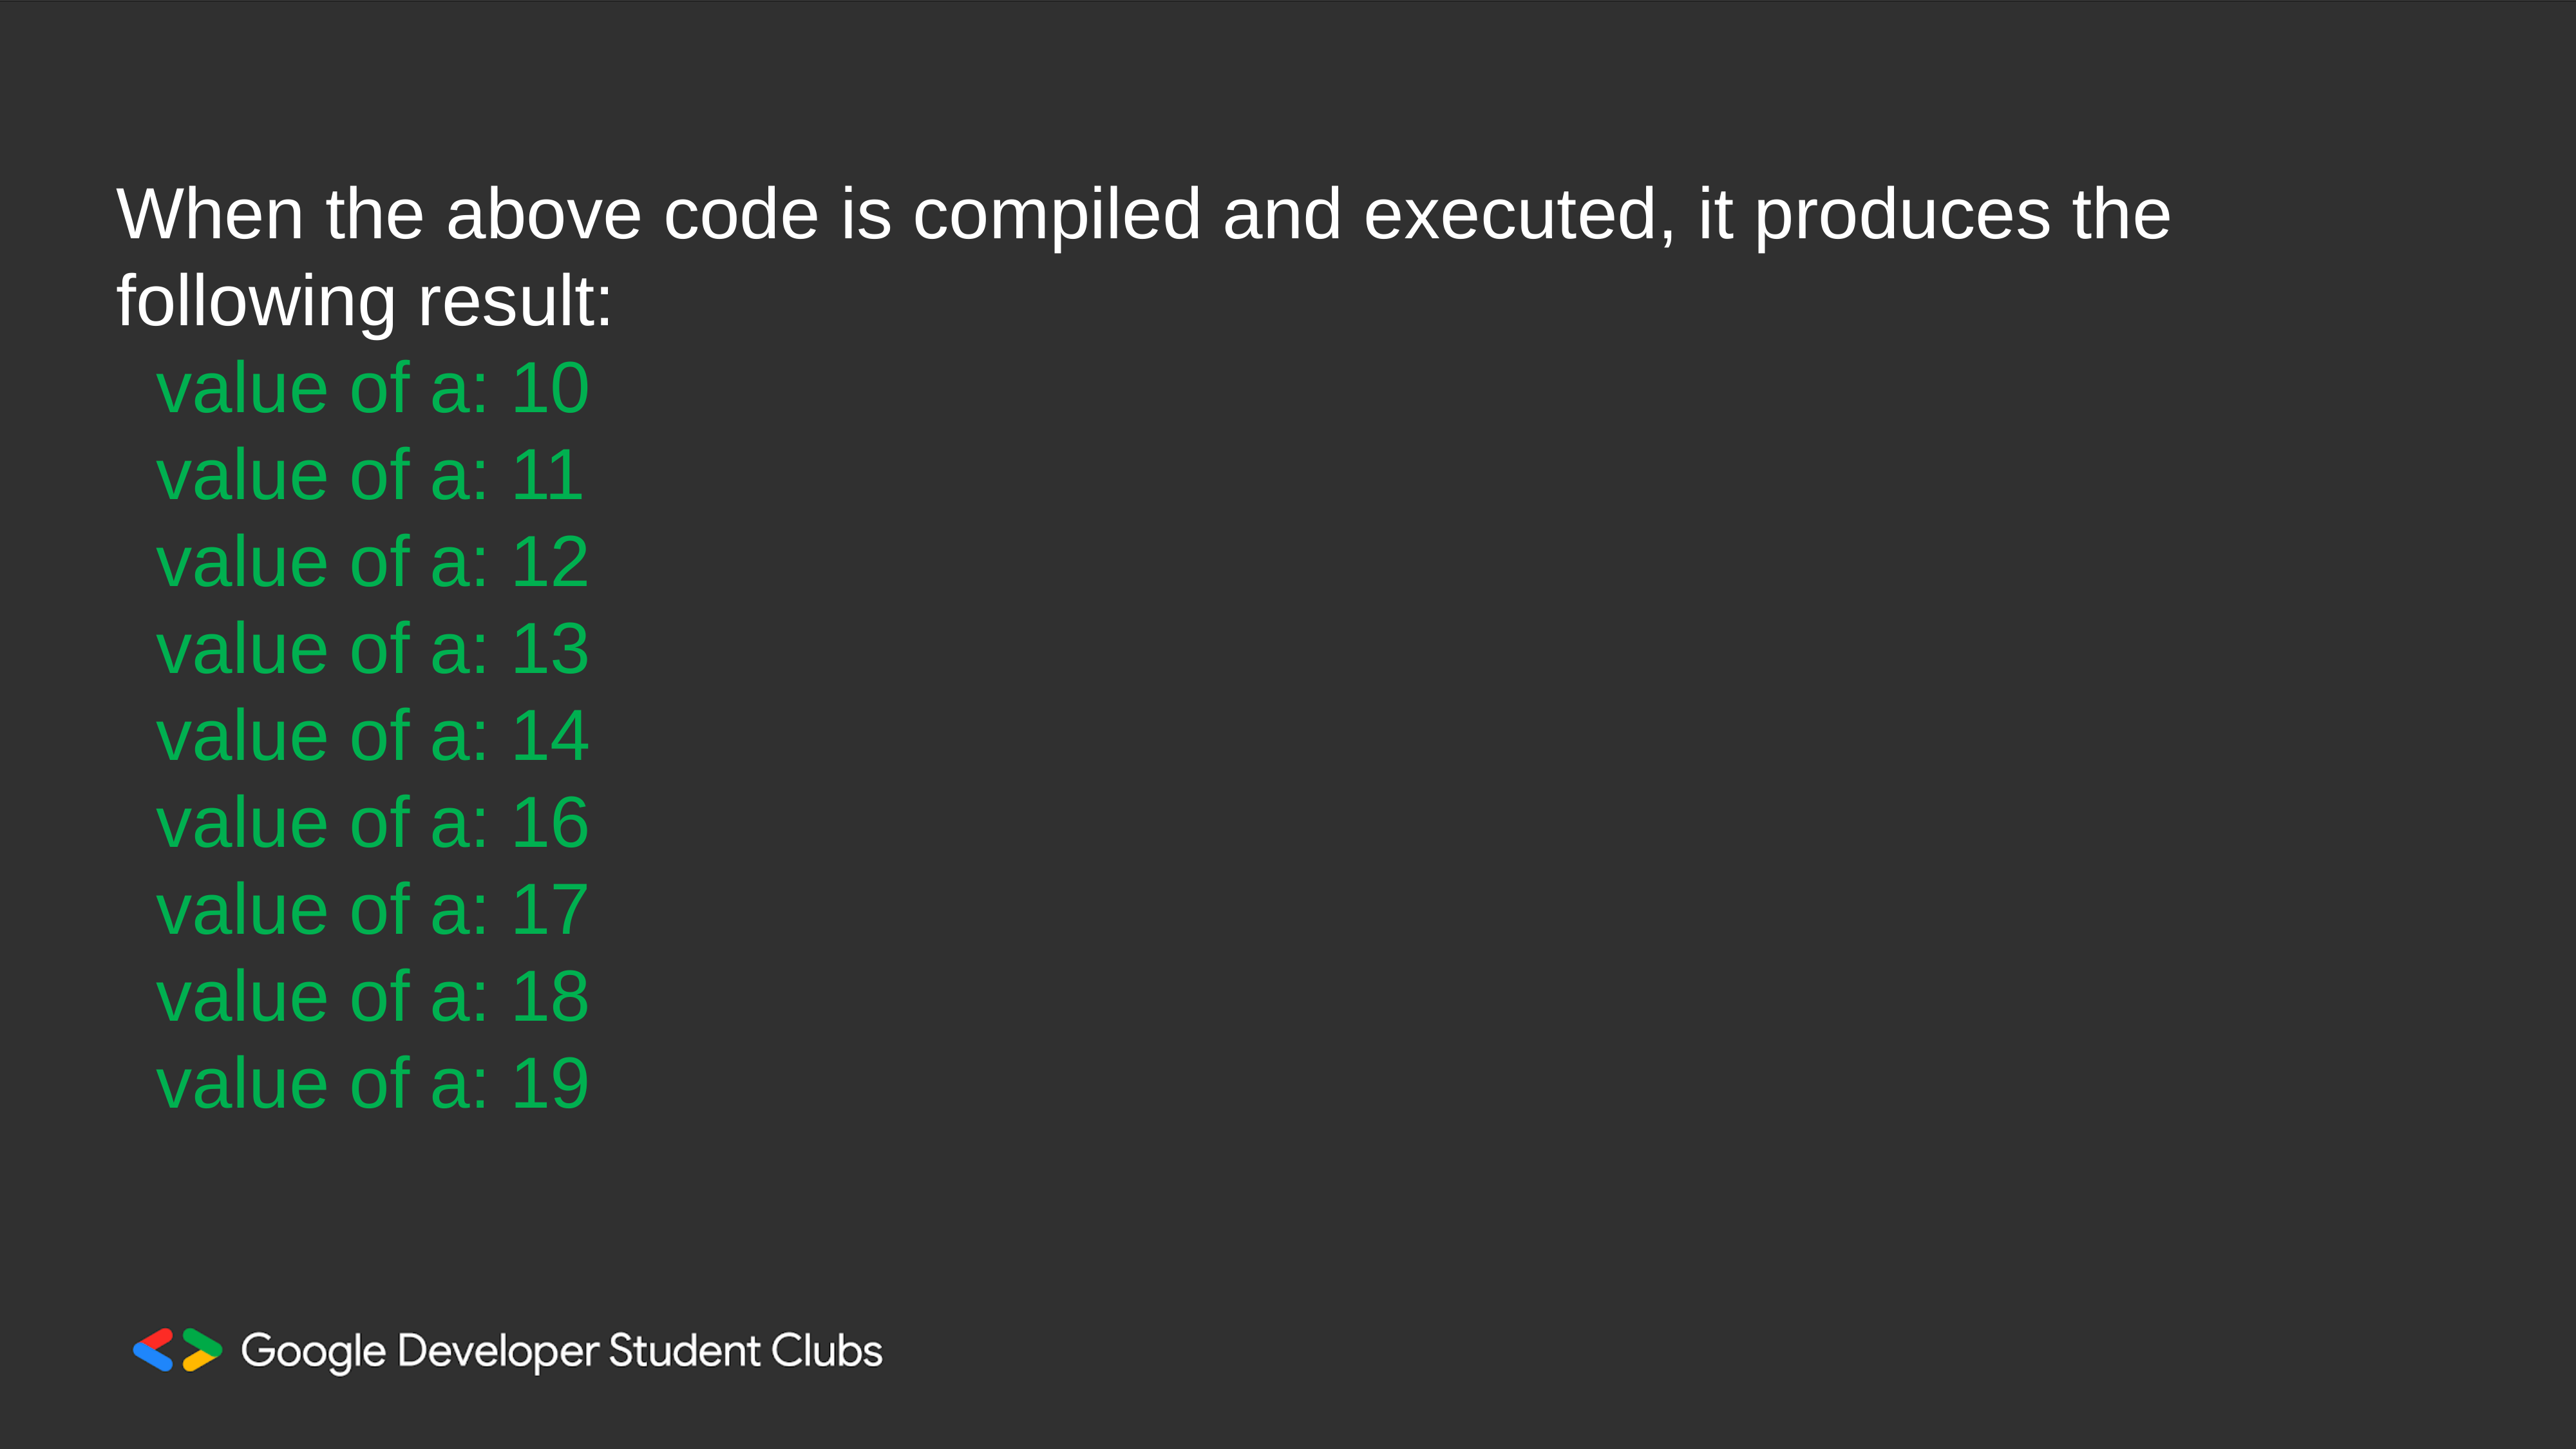

When the above code is compiled and executed, it produces the following result:
 value of a: 10
 value of a: 11
 value of a: 12
 value of a: 13
 value of a: 14
 value of a: 16
 value of a: 17
 value of a: 18
 value of a: 19